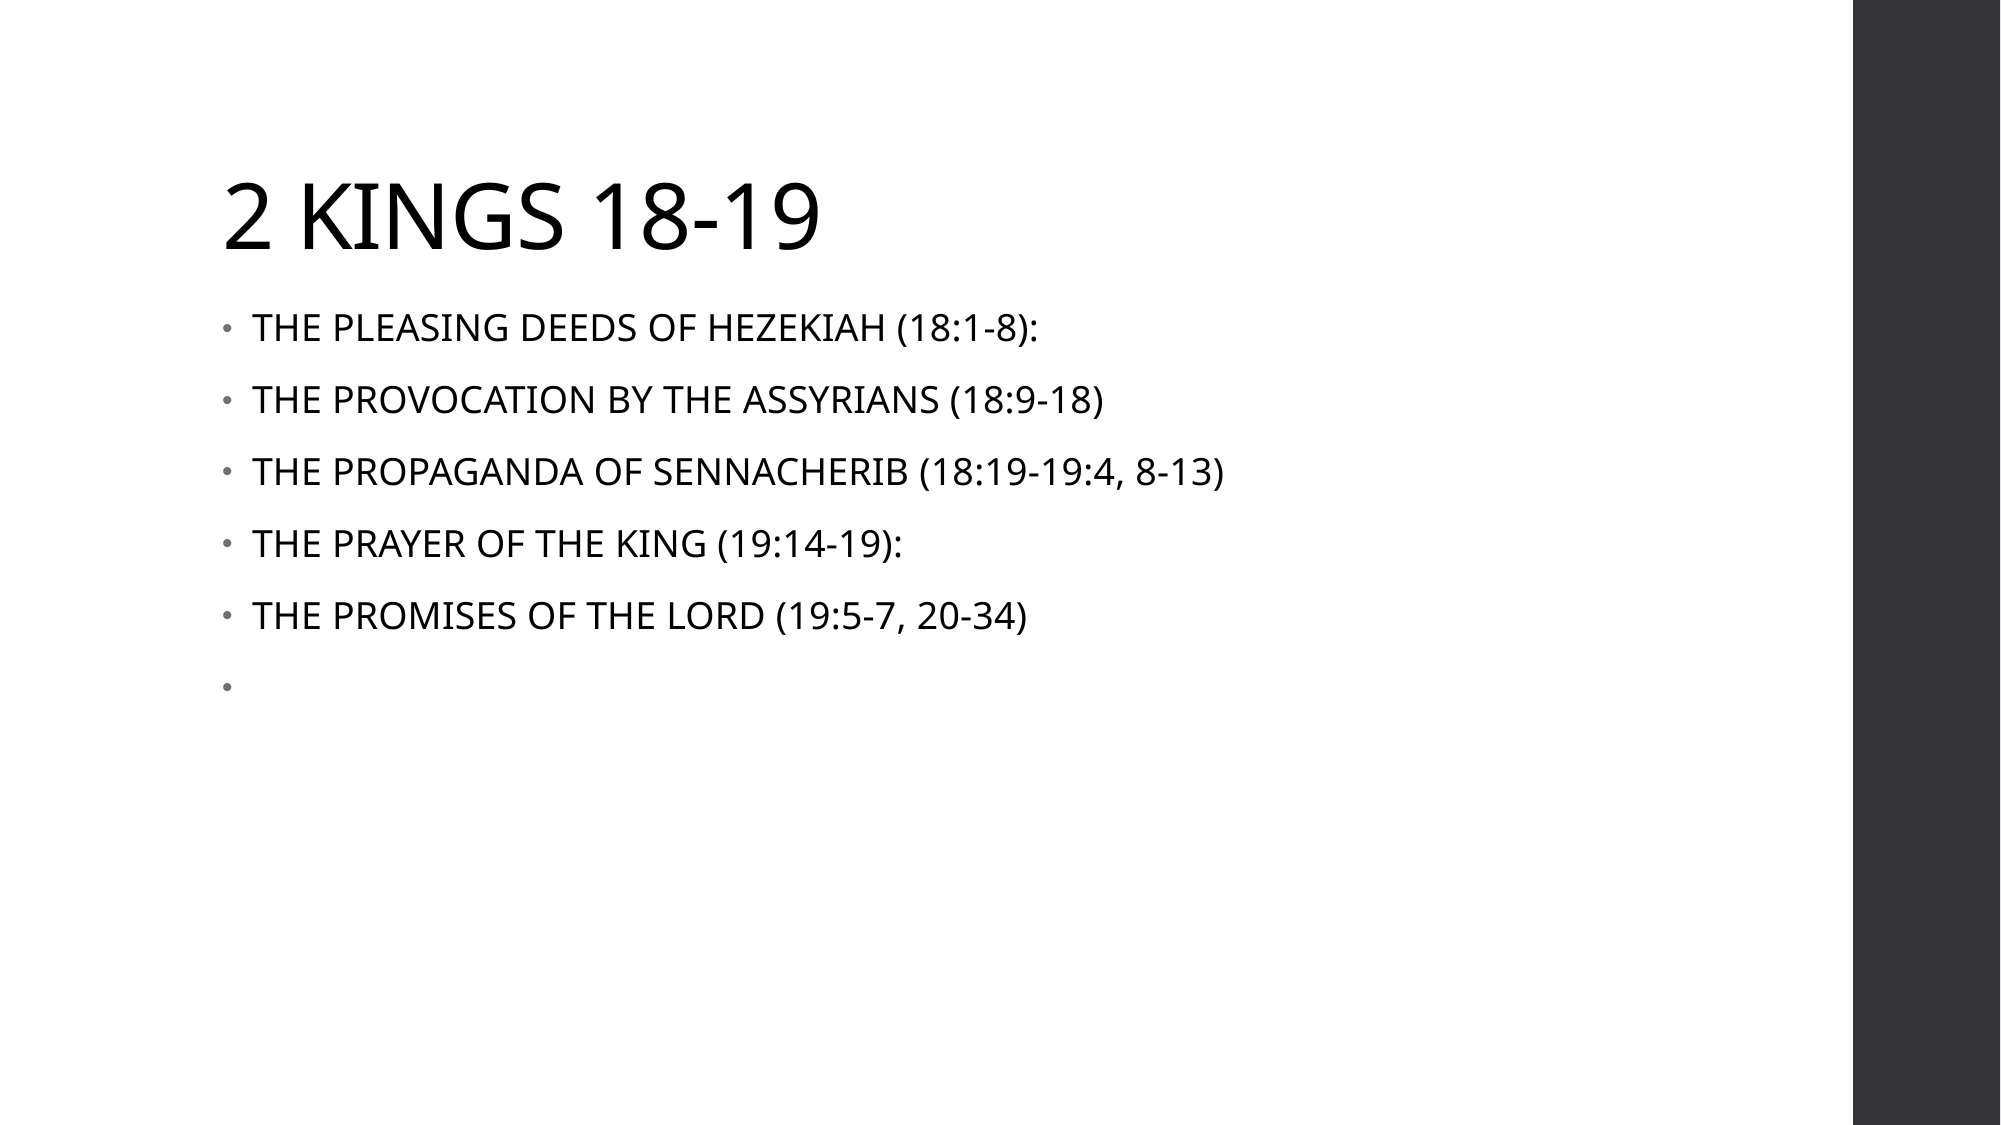

# 2 KINGS 18-19
THE PLEASING DEEDS OF HEZEKIAH (18:1-8):
THE PROVOCATION BY THE ASSYRIANS (18:9-18)
THE PROPAGANDA OF SENNACHERIB (18:19-19:4, 8-13)
THE PRAYER OF THE KING (19:14-19):
THE PROMISES OF THE LORD (19:5-7, 20-34)